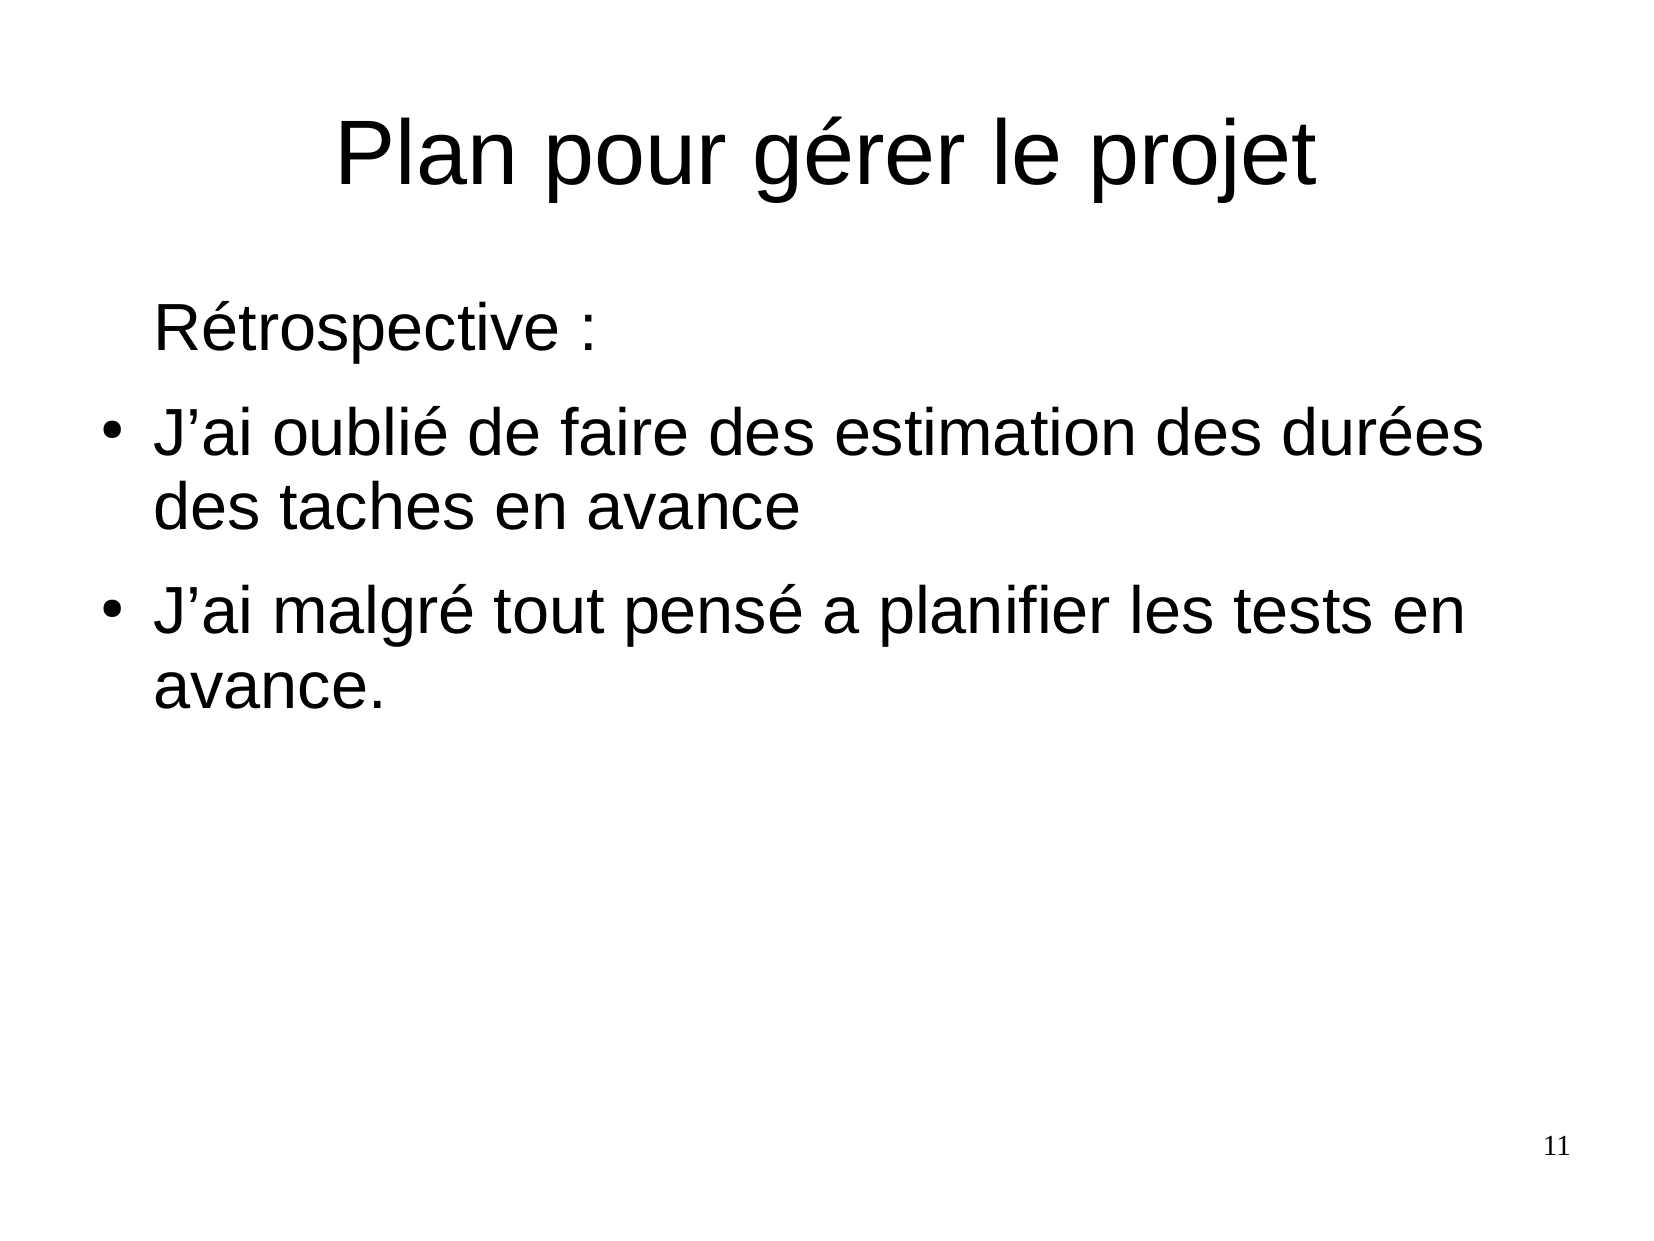

# Plan pour gérer le projet
Rétrospective :
J’ai oublié de faire des estimation des durées des taches en avance
J’ai malgré tout pensé a planifier les tests en avance.
11